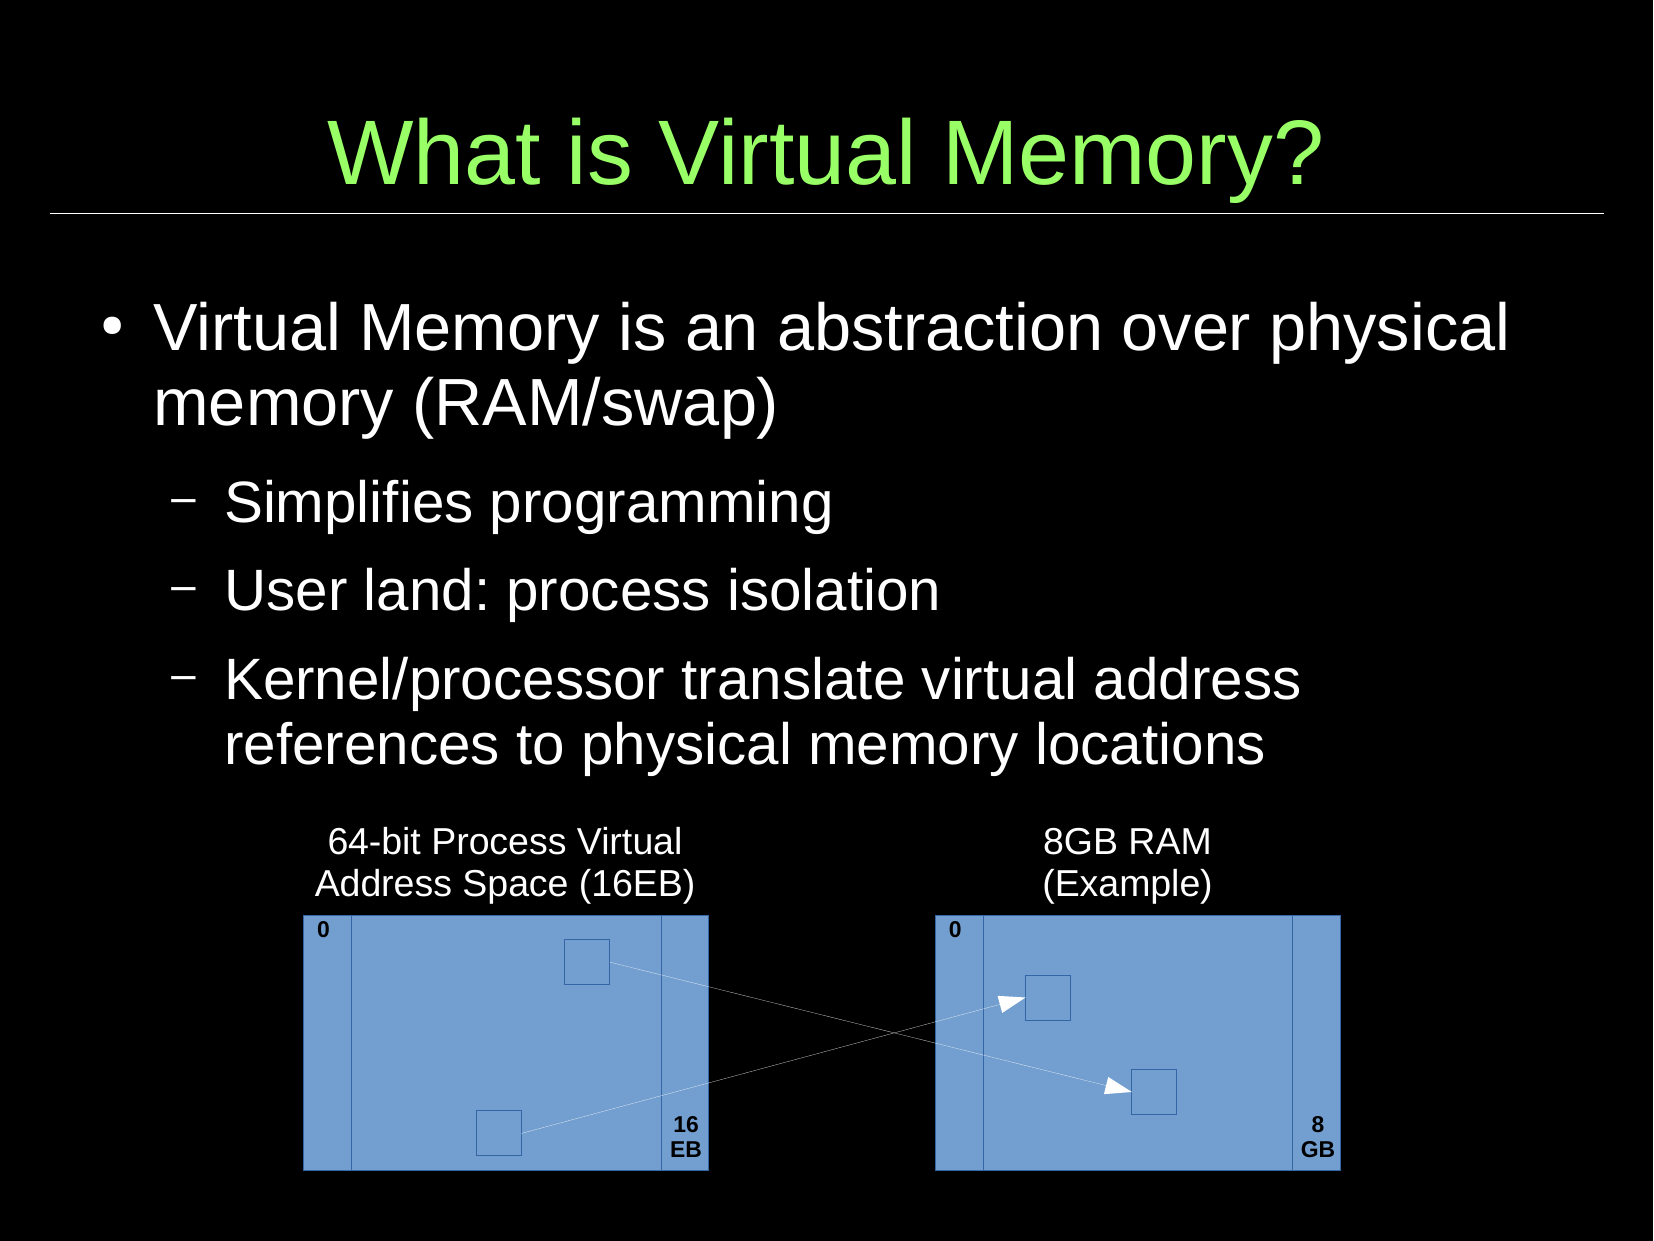

# What is Virtual Memory?
Virtual Memory is an abstraction over physical memory (RAM/swap)
Simplifies programming
User land: process isolation
Kernel/processor translate virtual address references to physical memory locations
64-bit Process Virtual Address Space (16EB)
8GB RAM
(Example)
0
0
8
GB
16
EB